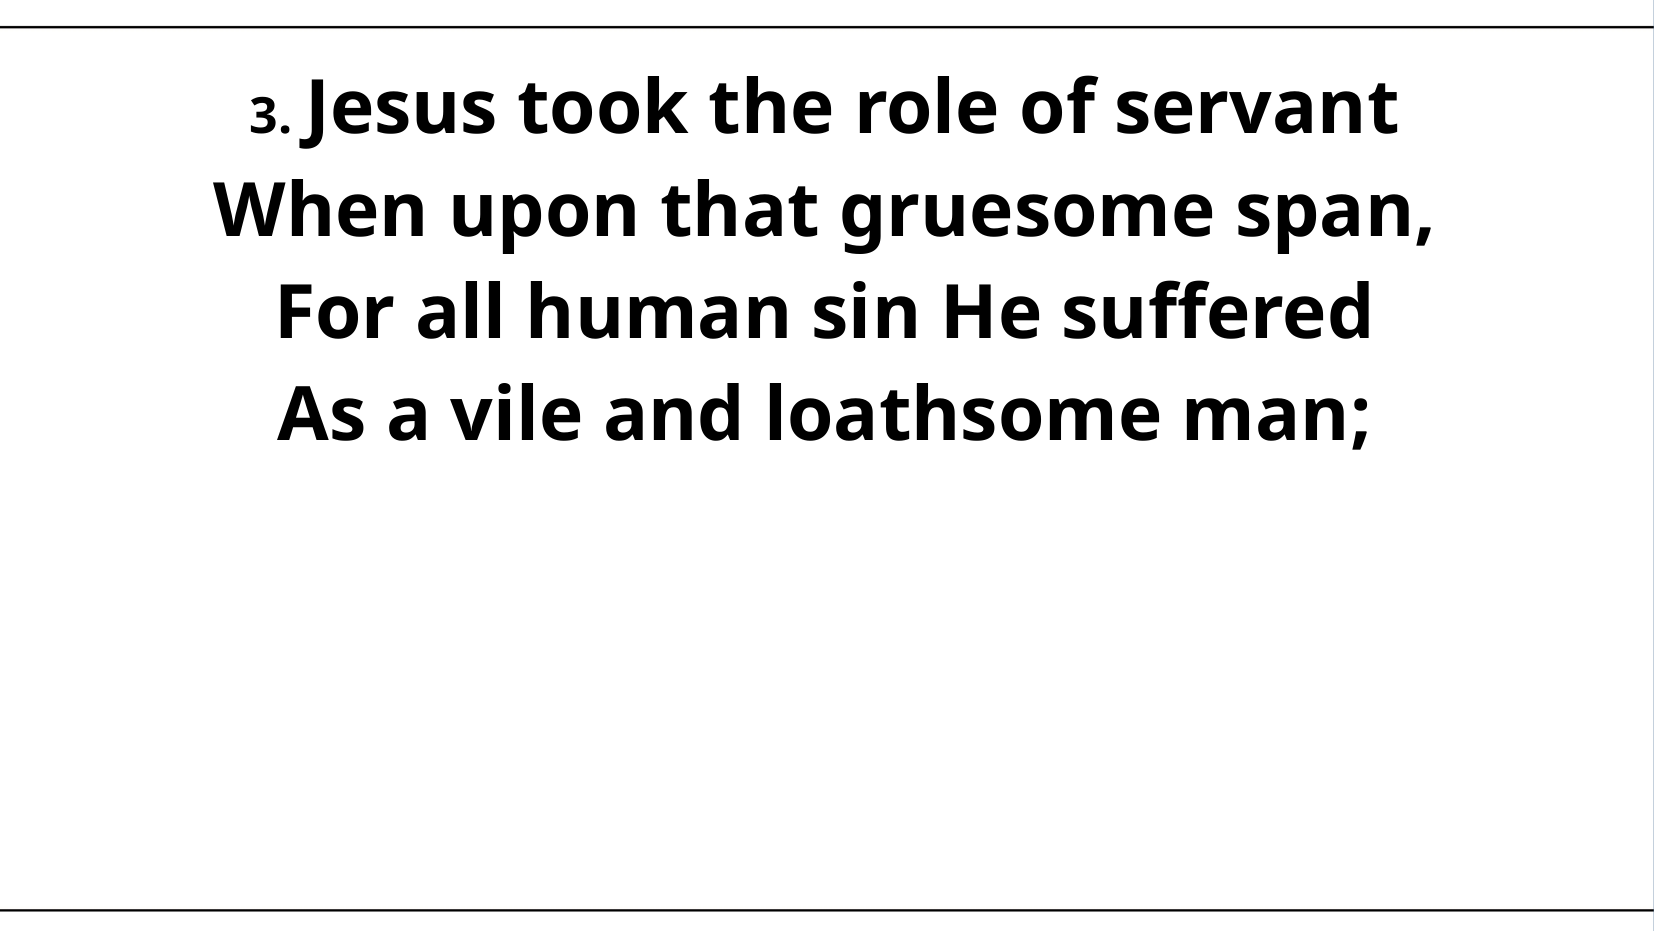

3. Jesus took the role of servant
When upon that gruesome span,
For all human sin He suffered
As a vile and loathsome man;